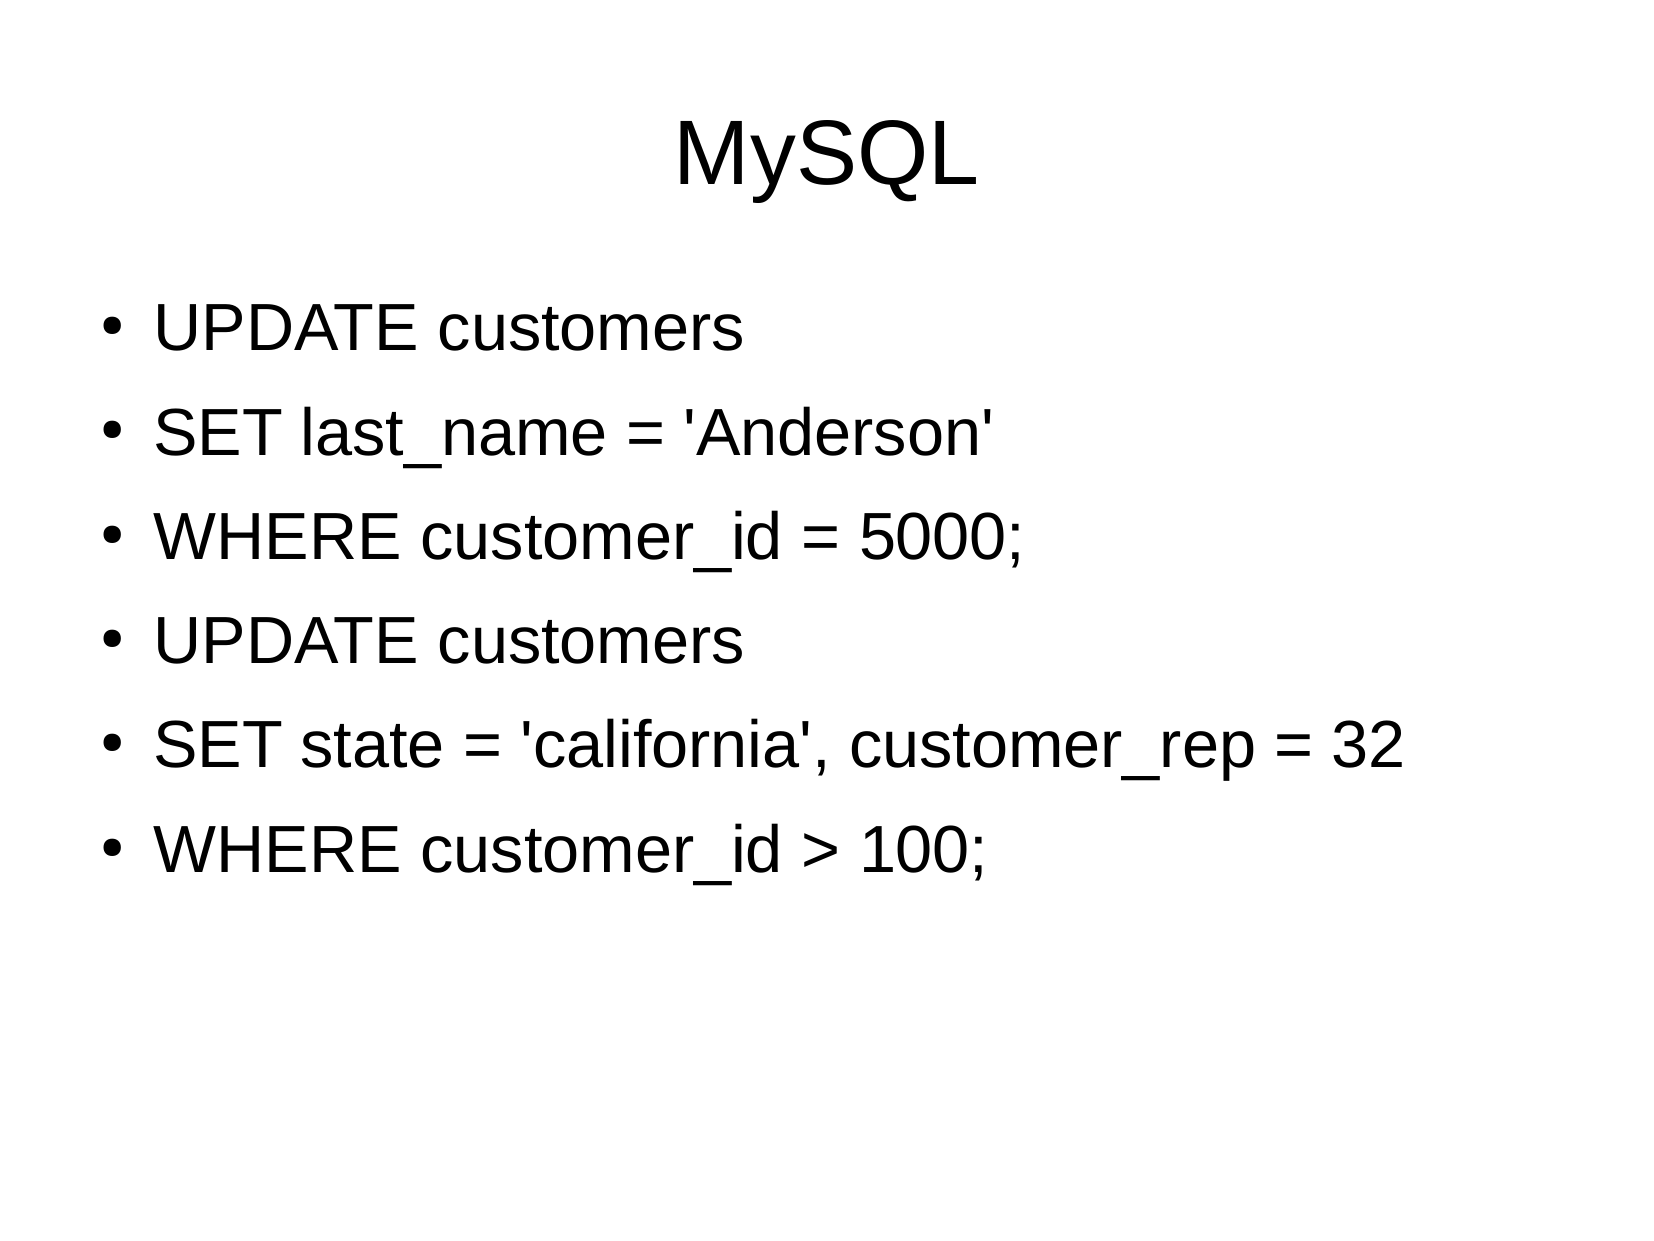

# MySQL
UPDATE customers
SET last_name = 'Anderson'
WHERE customer_id = 5000;
UPDATE customers
SET state = 'california', customer_rep = 32
WHERE customer_id > 100;